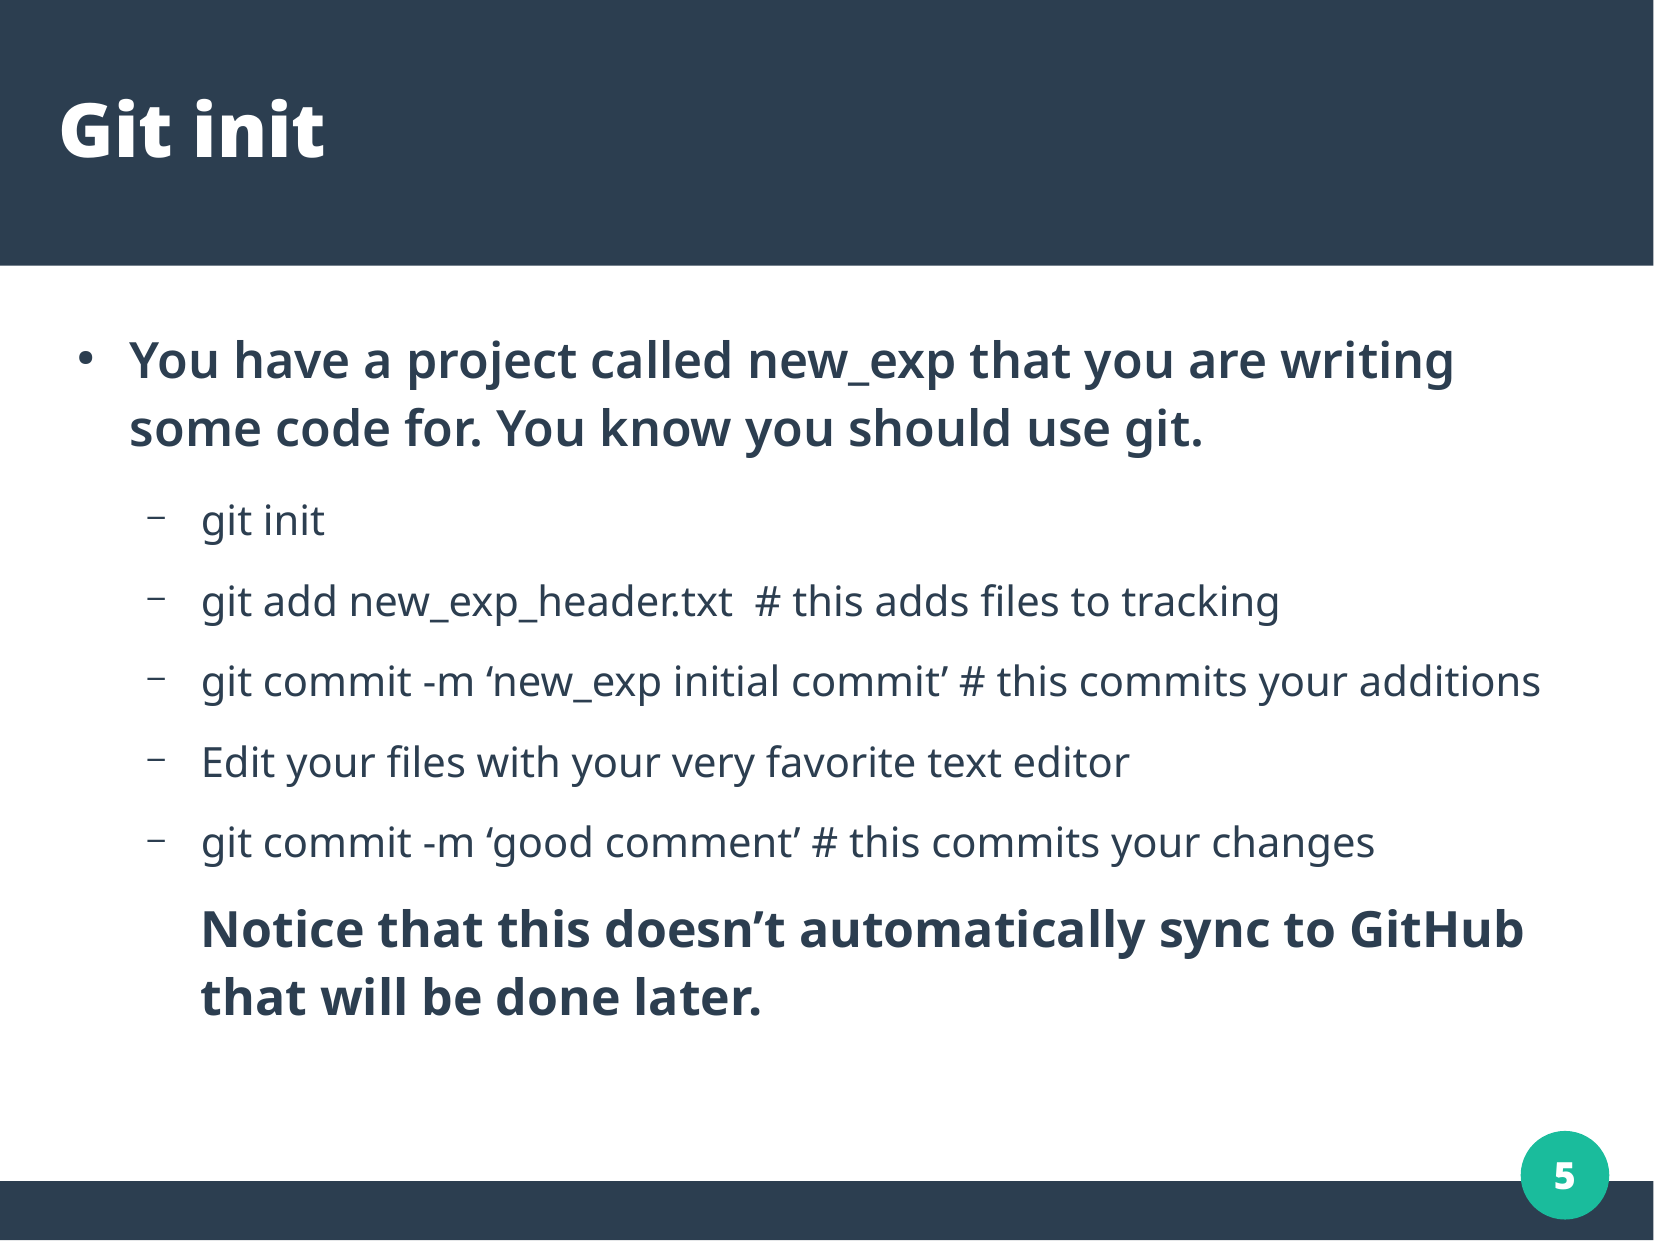

# Git init
You have a project called new_exp that you are writing some code for. You know you should use git.
git init
git add new_exp_header.txt # this adds files to tracking
git commit -m ‘new_exp initial commit’ # this commits your additions
Edit your files with your very favorite text editor
git commit -m ‘good comment’ # this commits your changes
Notice that this doesn’t automatically sync to GitHub that will be done later.
5